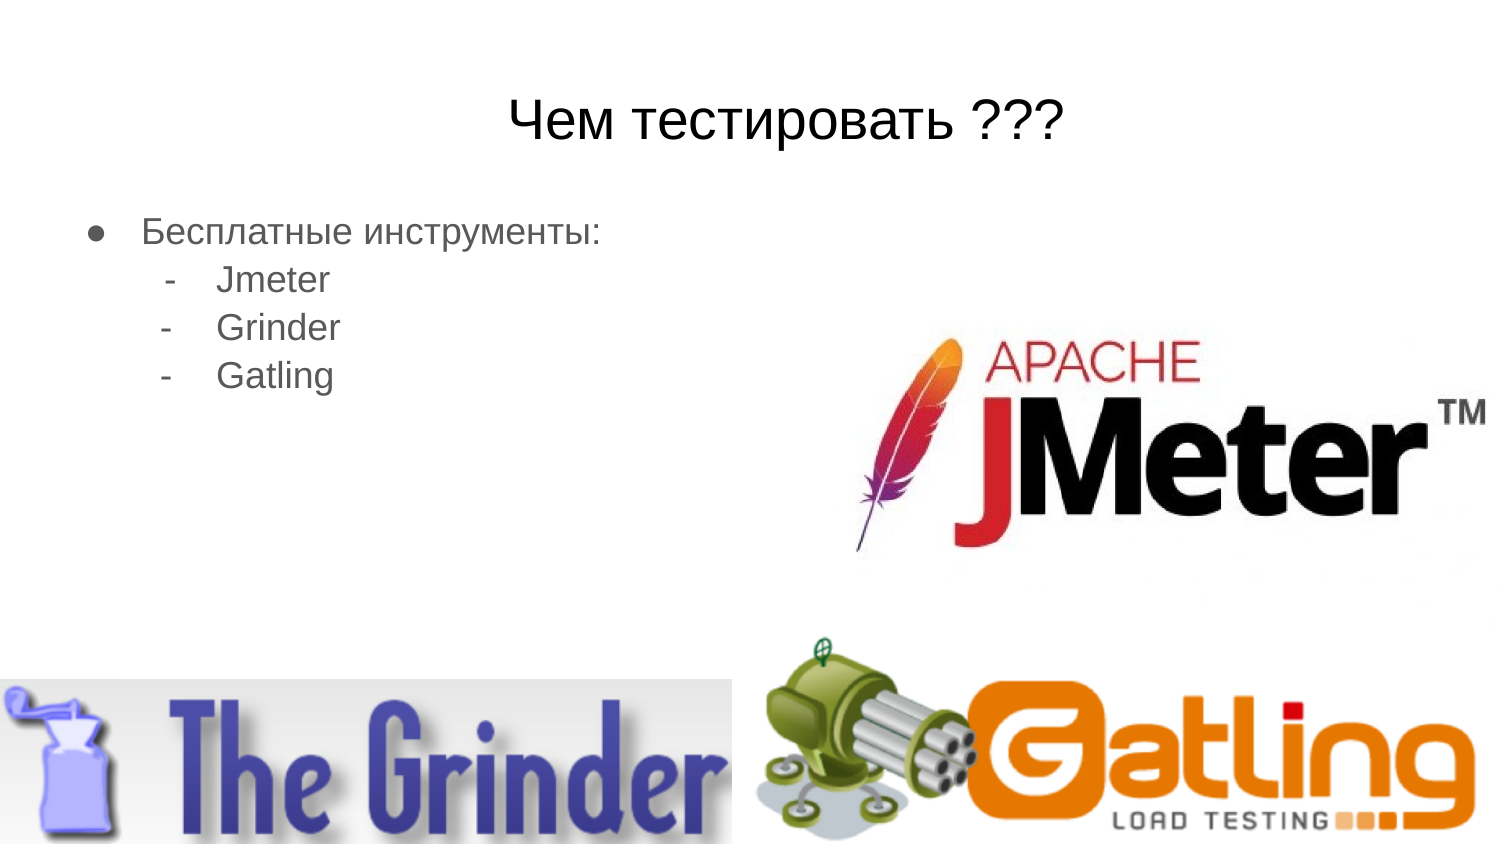

# Чем тестировать ???
Бесплатные инструменты:
Jmeter
Grinder
Gatling